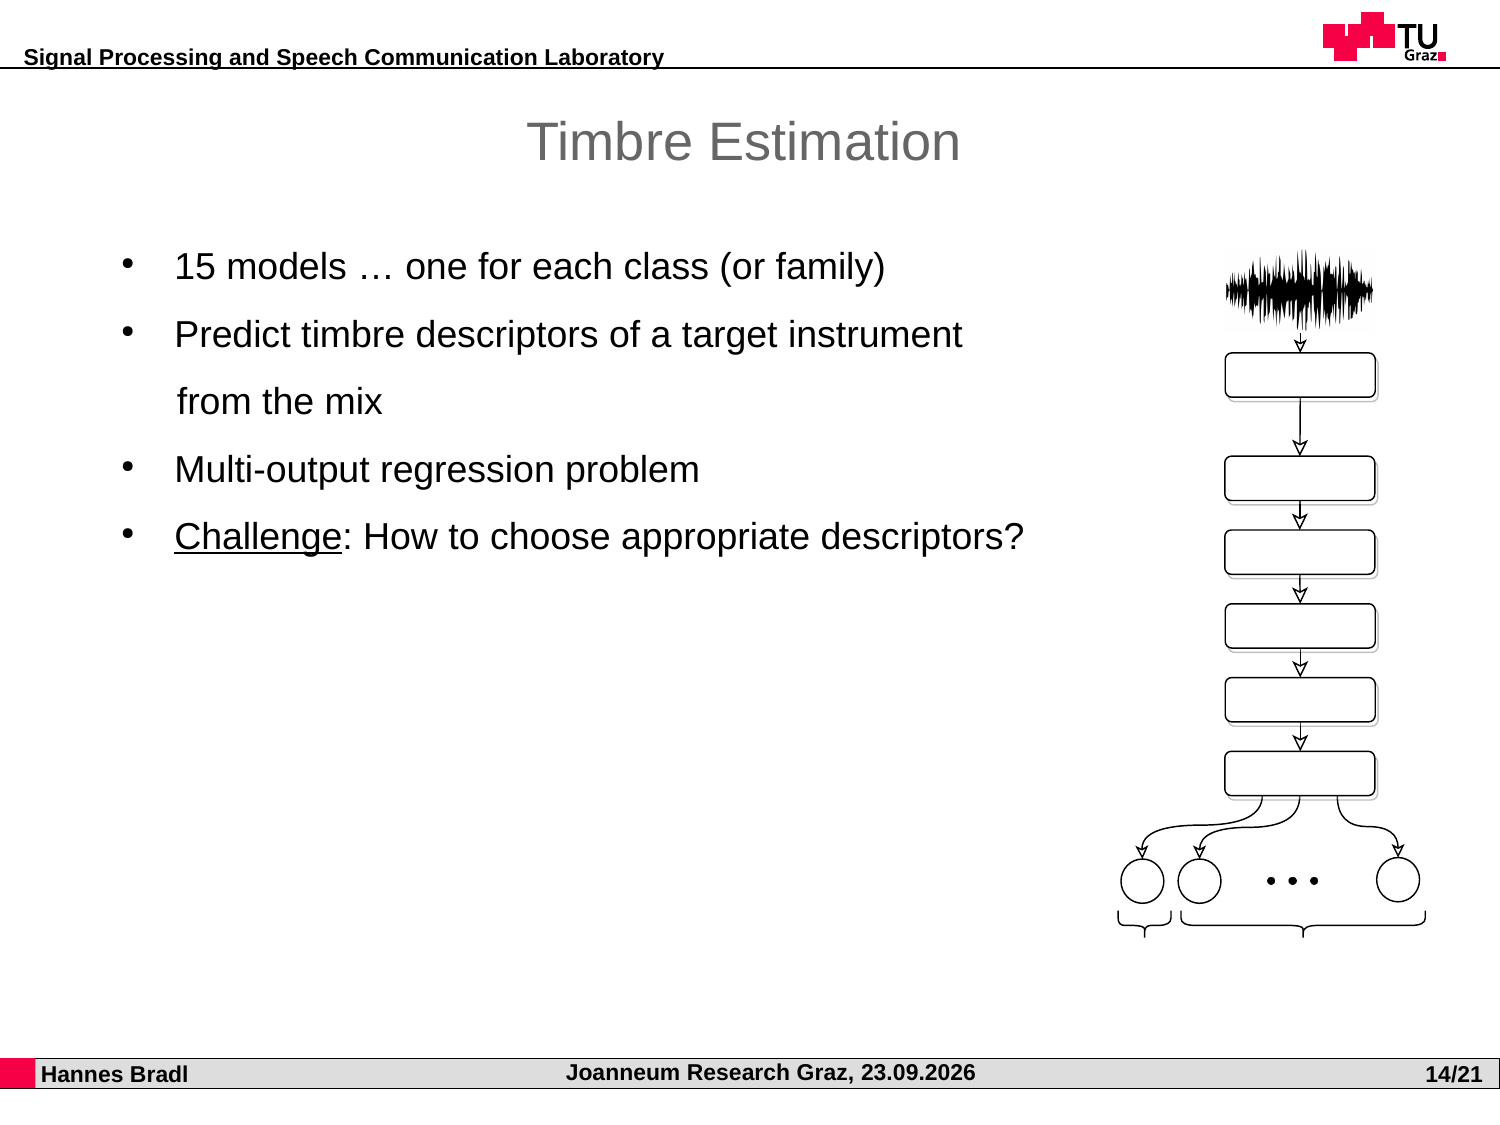

# Timbre Estimation
15 models … one for each class (or family)
Predict timbre descriptors of a target instrument
 from the mix
Multi-output regression problem
Challenge: How to choose appropriate descriptors?